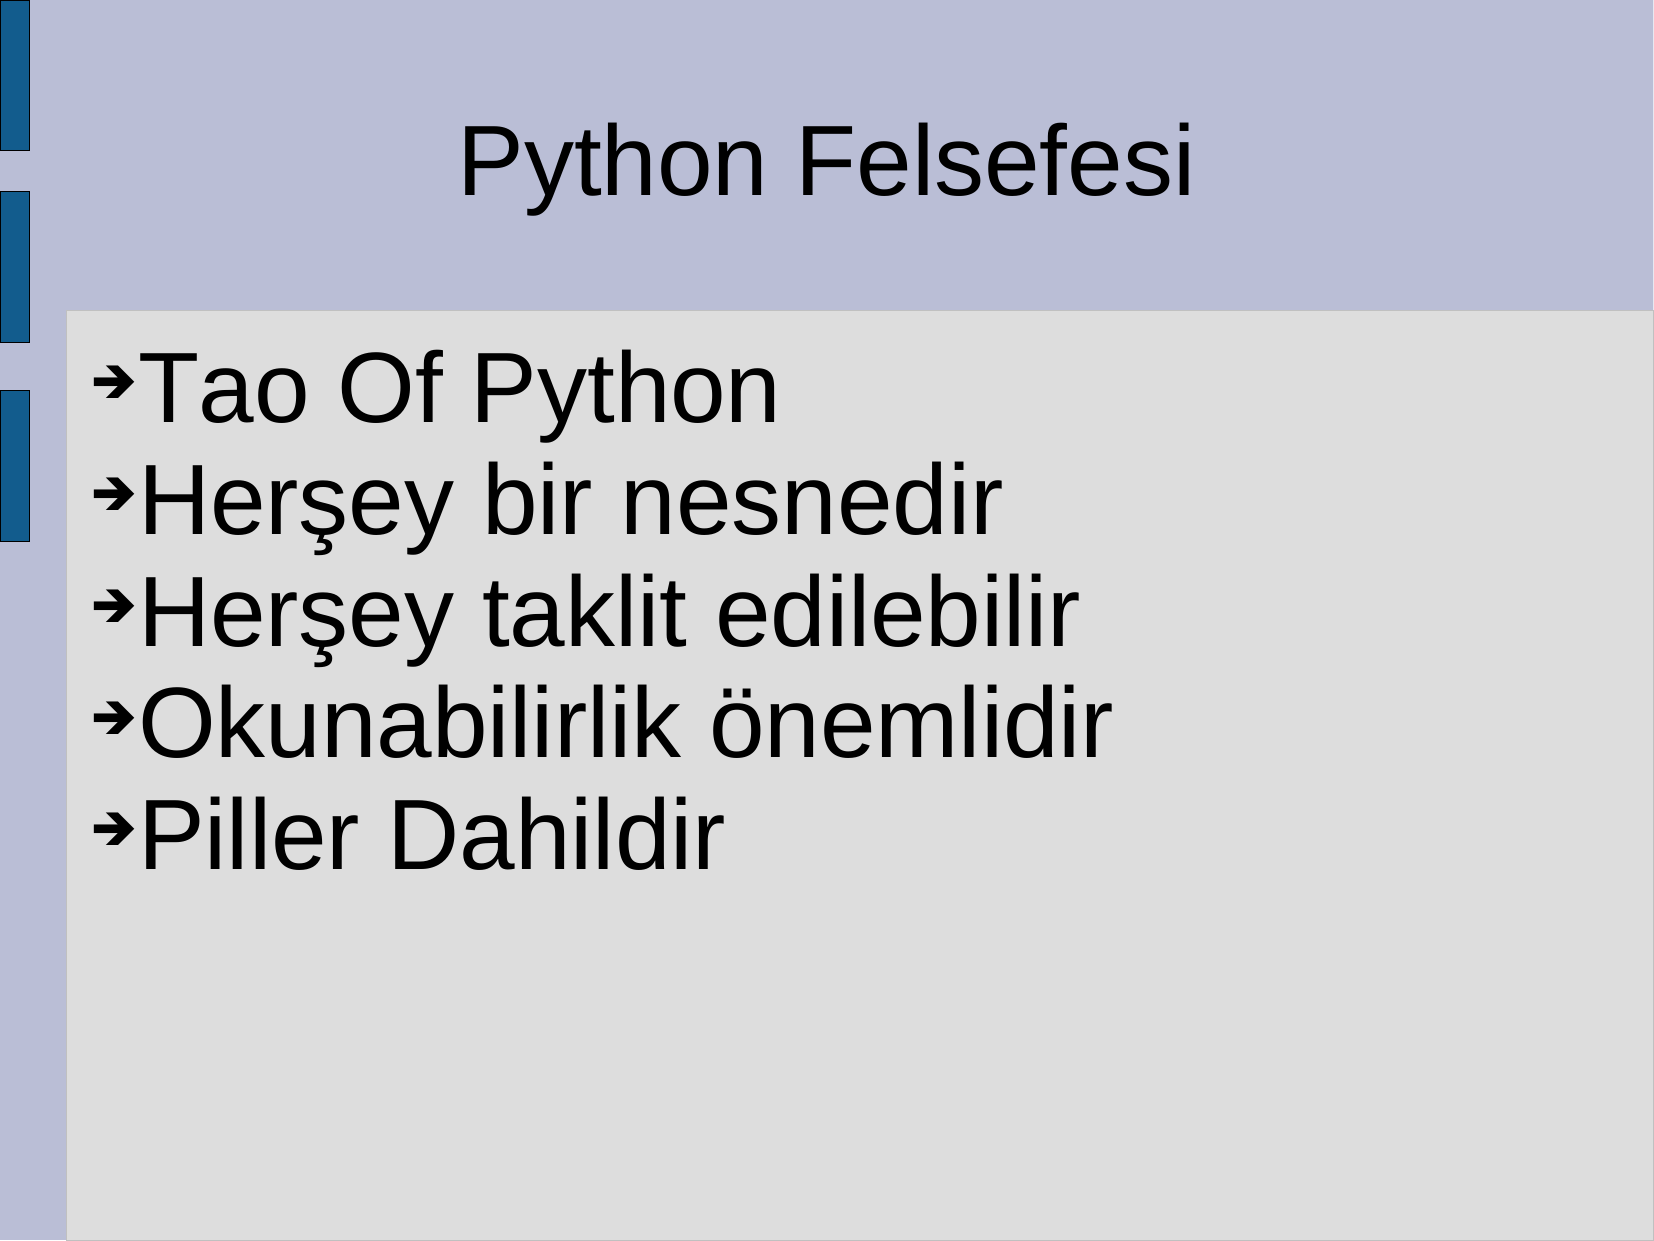

Python Felsefesi
Tao Of Python
Herşey bir nesnedir
Herşey taklit edilebilir
Okunabilirlik önemlidir
Piller Dahildir